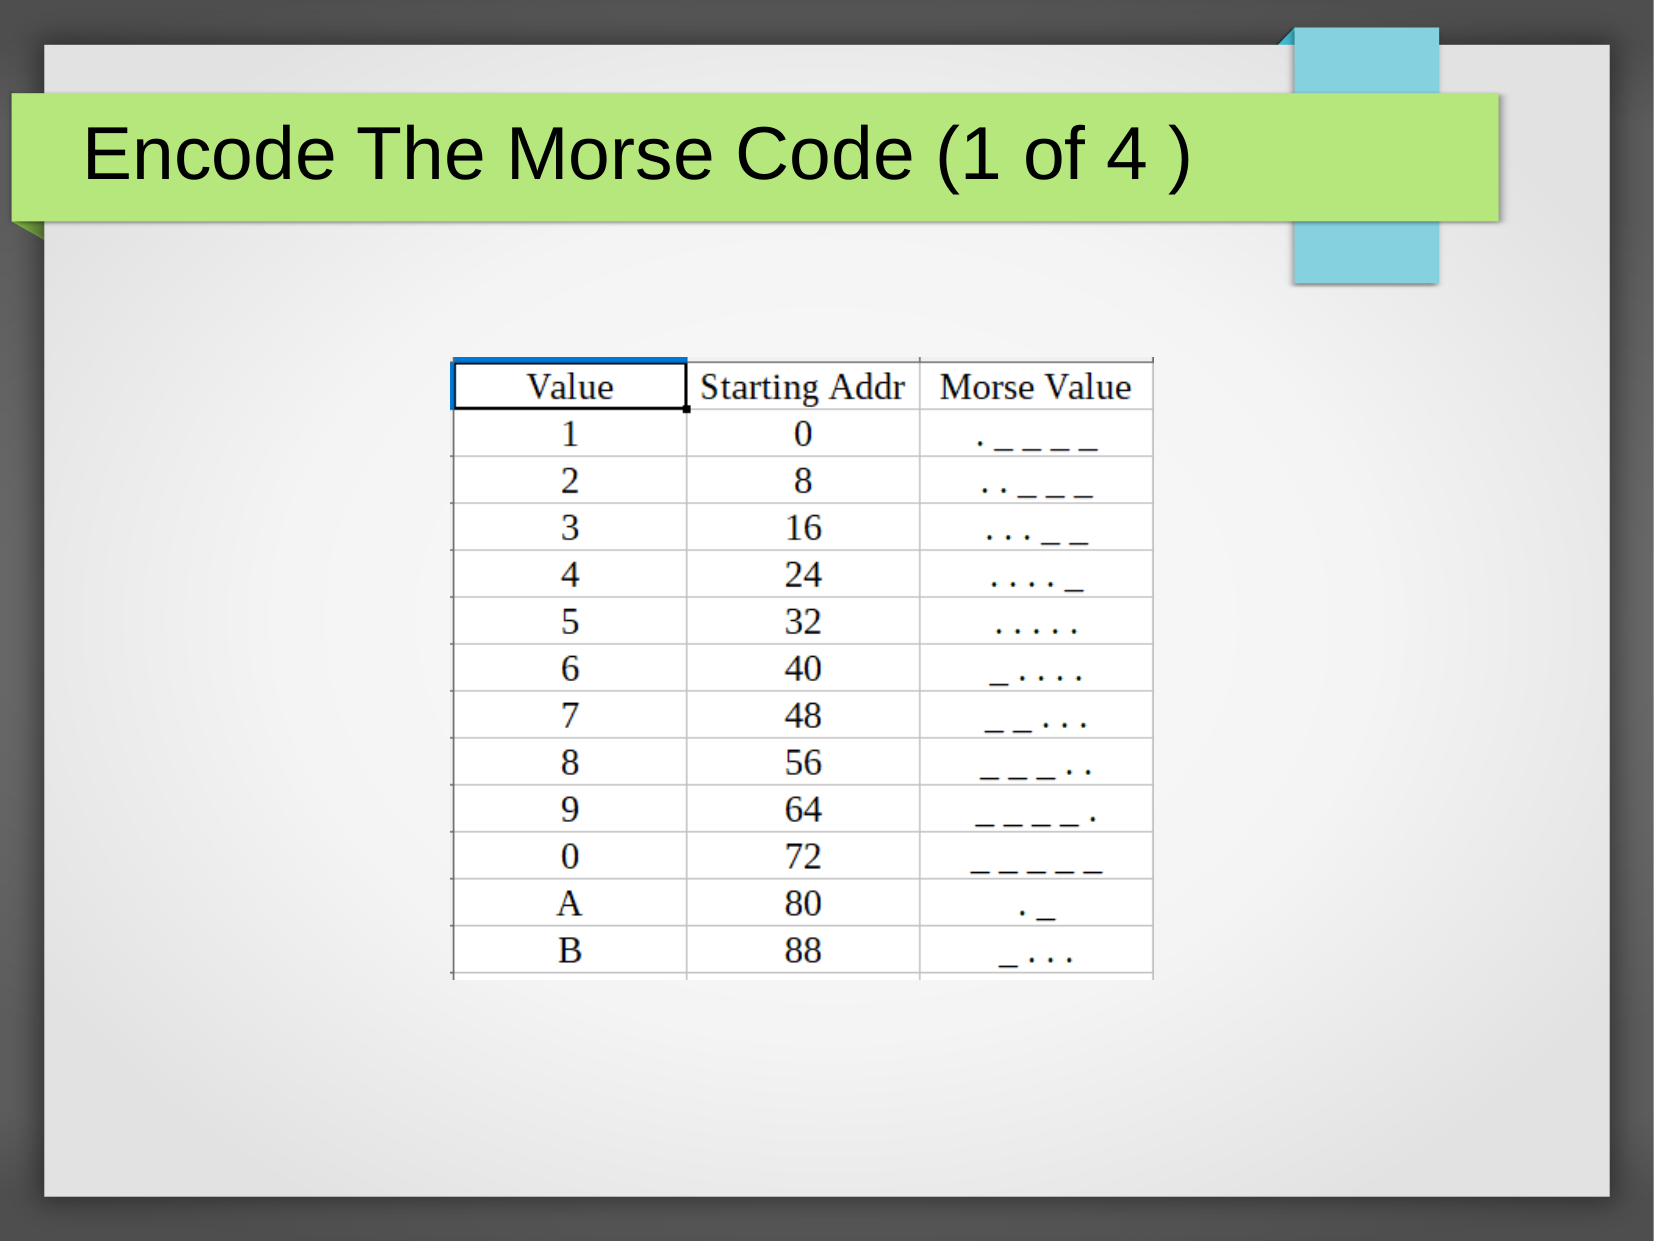

# Encode The Morse Code (1 of 4 )